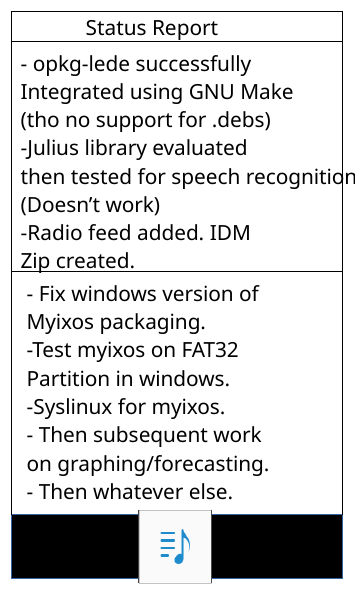

Status Report
- opkg-lede successfully
Integrated using GNU Make
(tho no support for .debs)
-Julius library evaluated
then tested for speech recognition.(Doesn’t work)
-Radio feed added. IDM
Zip created.
- Fix windows version of
Myixos packaging.
-Test myixos on FAT32
Partition in windows.
-Syslinux for myixos.
- Then subsequent work
on graphing/forecasting.
- Then whatever else.